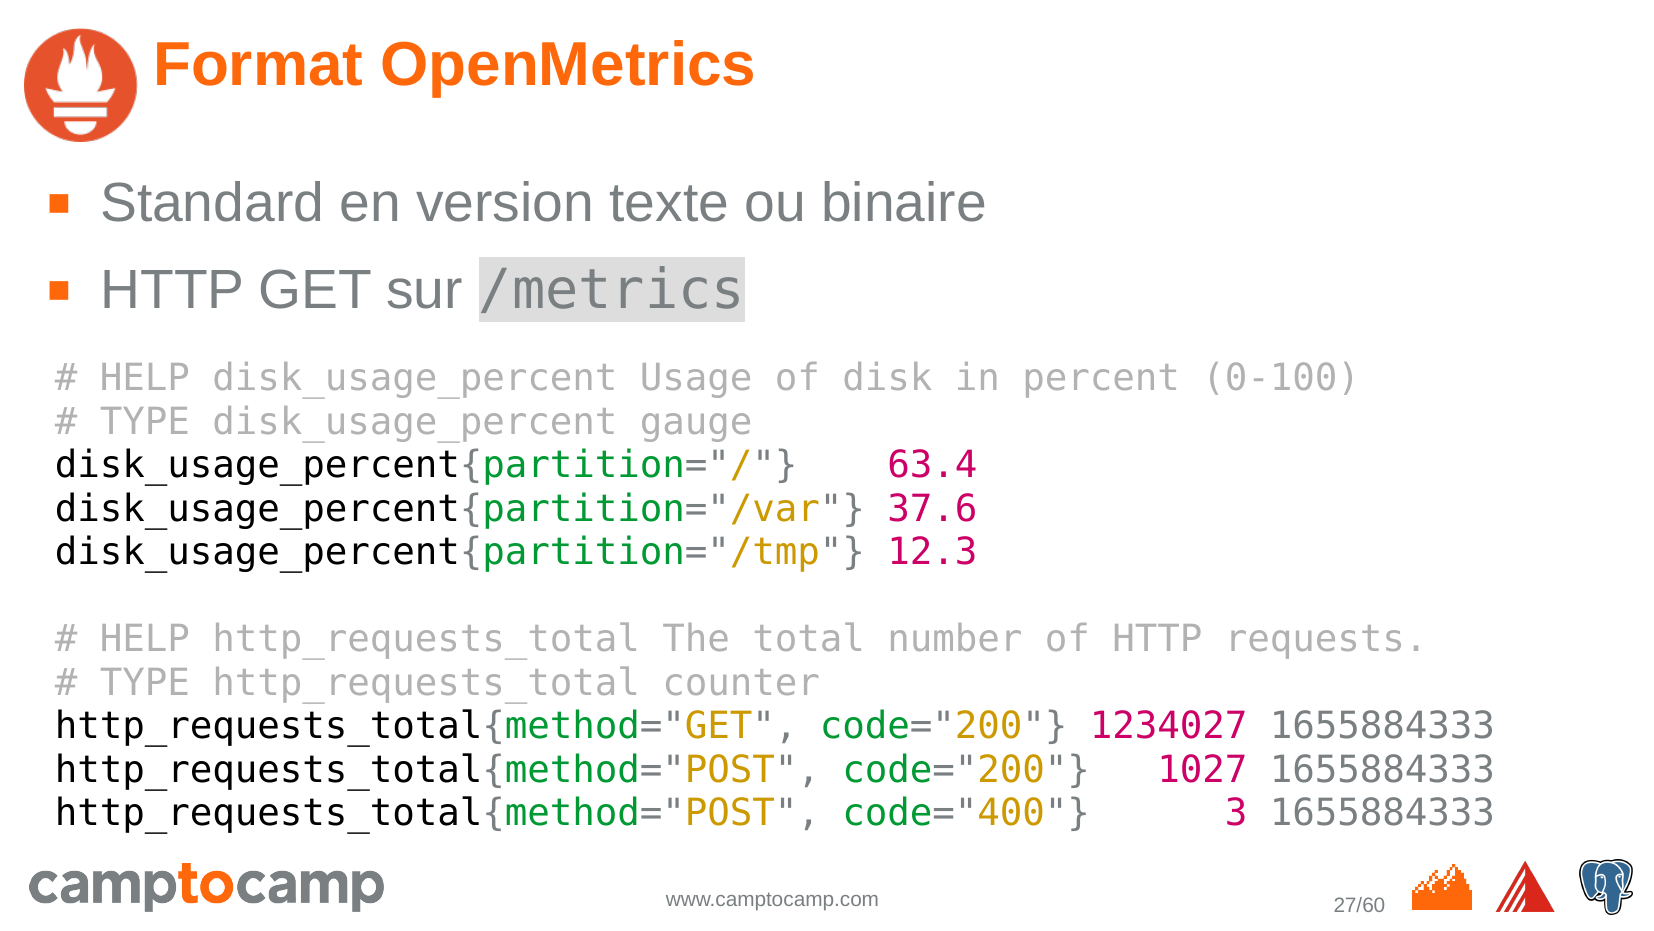

# Format OpenMetrics
Standard en version texte ou binaire
HTTP GET sur /metrics
# HELP disk_usage_percent Usage of disk in percent (0-100)
# TYPE disk_usage_percent gauge
disk_usage_percent{partition="/"} 63.4
disk_usage_percent{partition="/var"} 37.6
disk_usage_percent{partition="/tmp"} 12.3
# HELP http_requests_total The total number of HTTP requests.
# TYPE http_requests_total counter
http_requests_total{method="GET", code="200"} 1234027 1655884333
http_requests_total{method="POST", code="200"} 1027 1655884333
http_requests_total{method="POST", code="400"} 3 1655884333